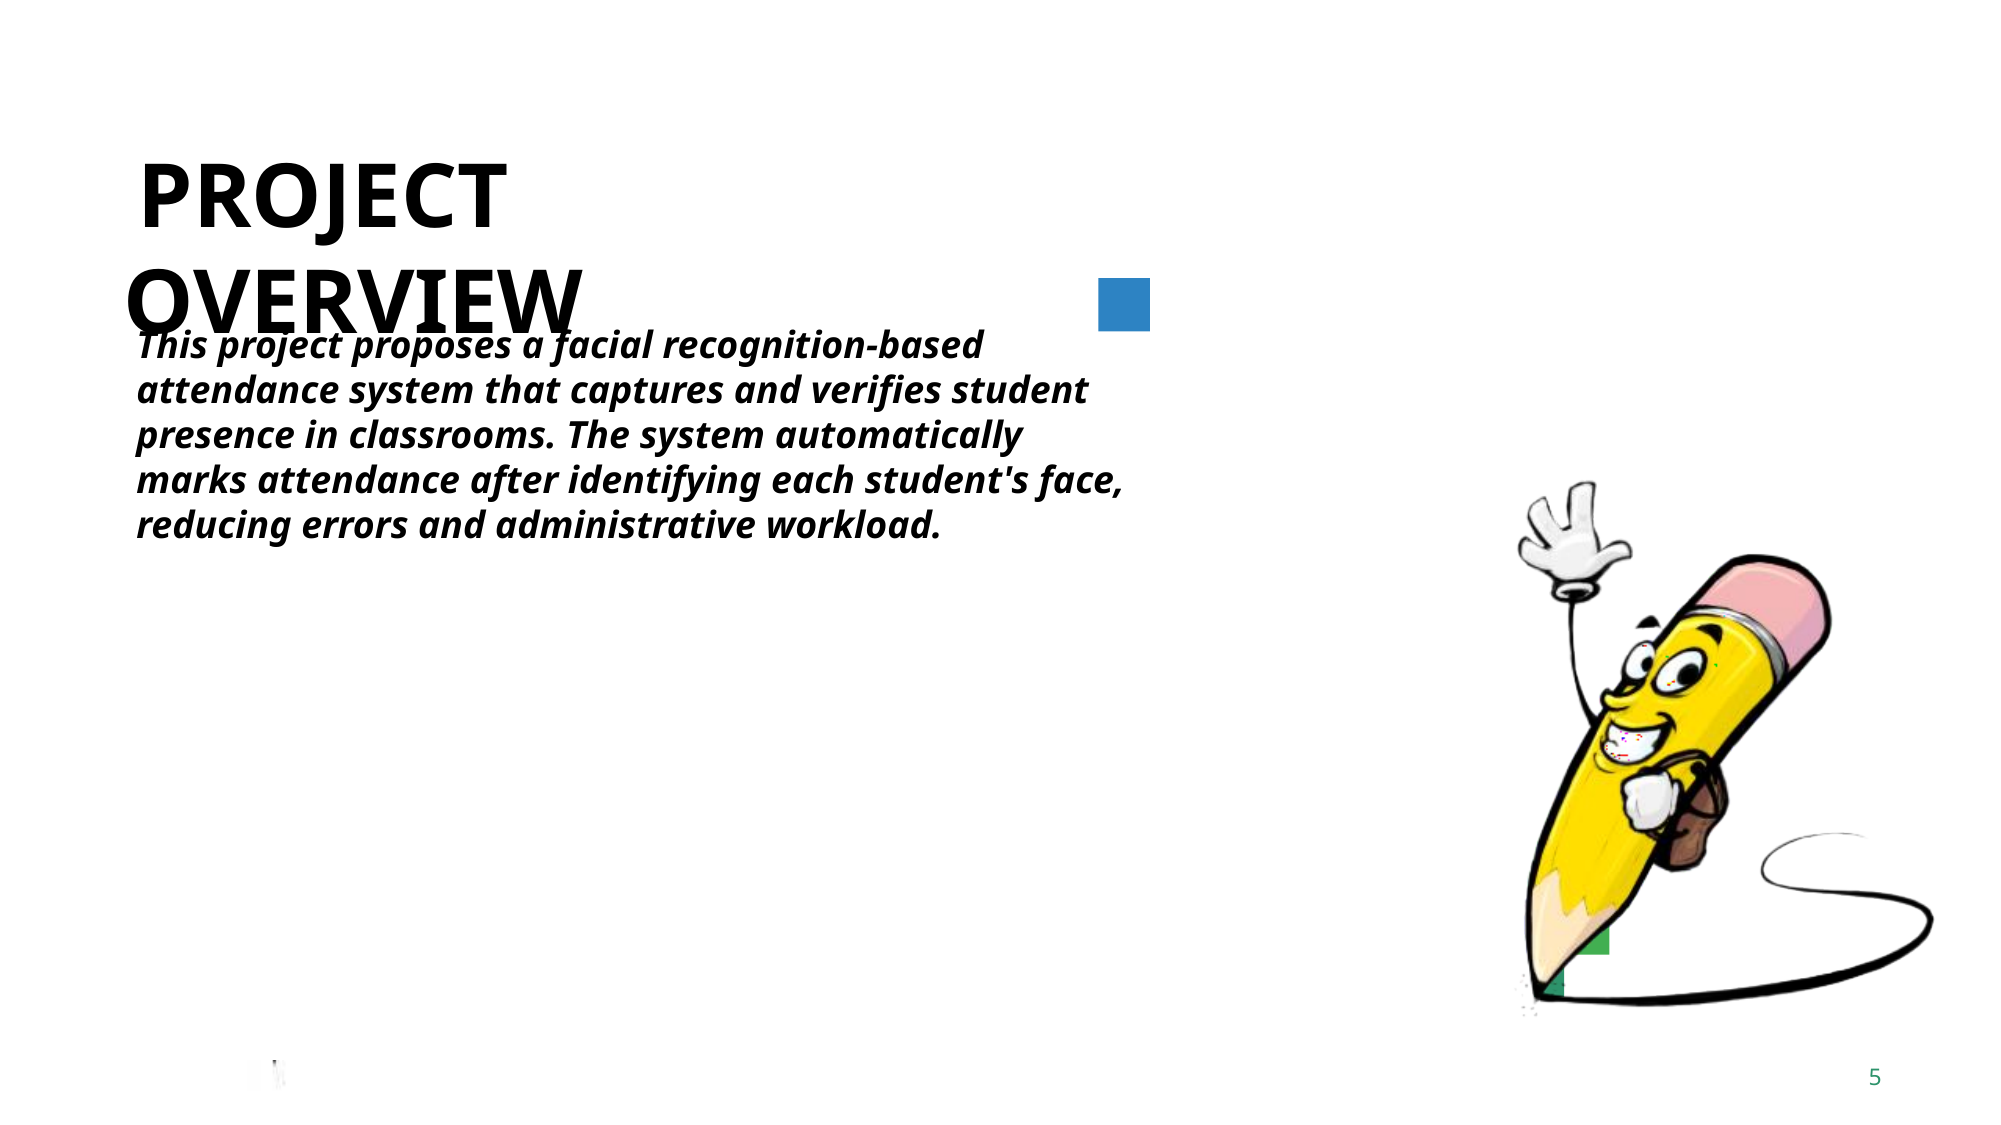

# PROJECT	OVERVIEW
This project proposes a facial recognition-based attendance system that captures and verifies student presence in classrooms. The system automatically marks attendance after identifying each student's face, reducing errors and administrative workload.